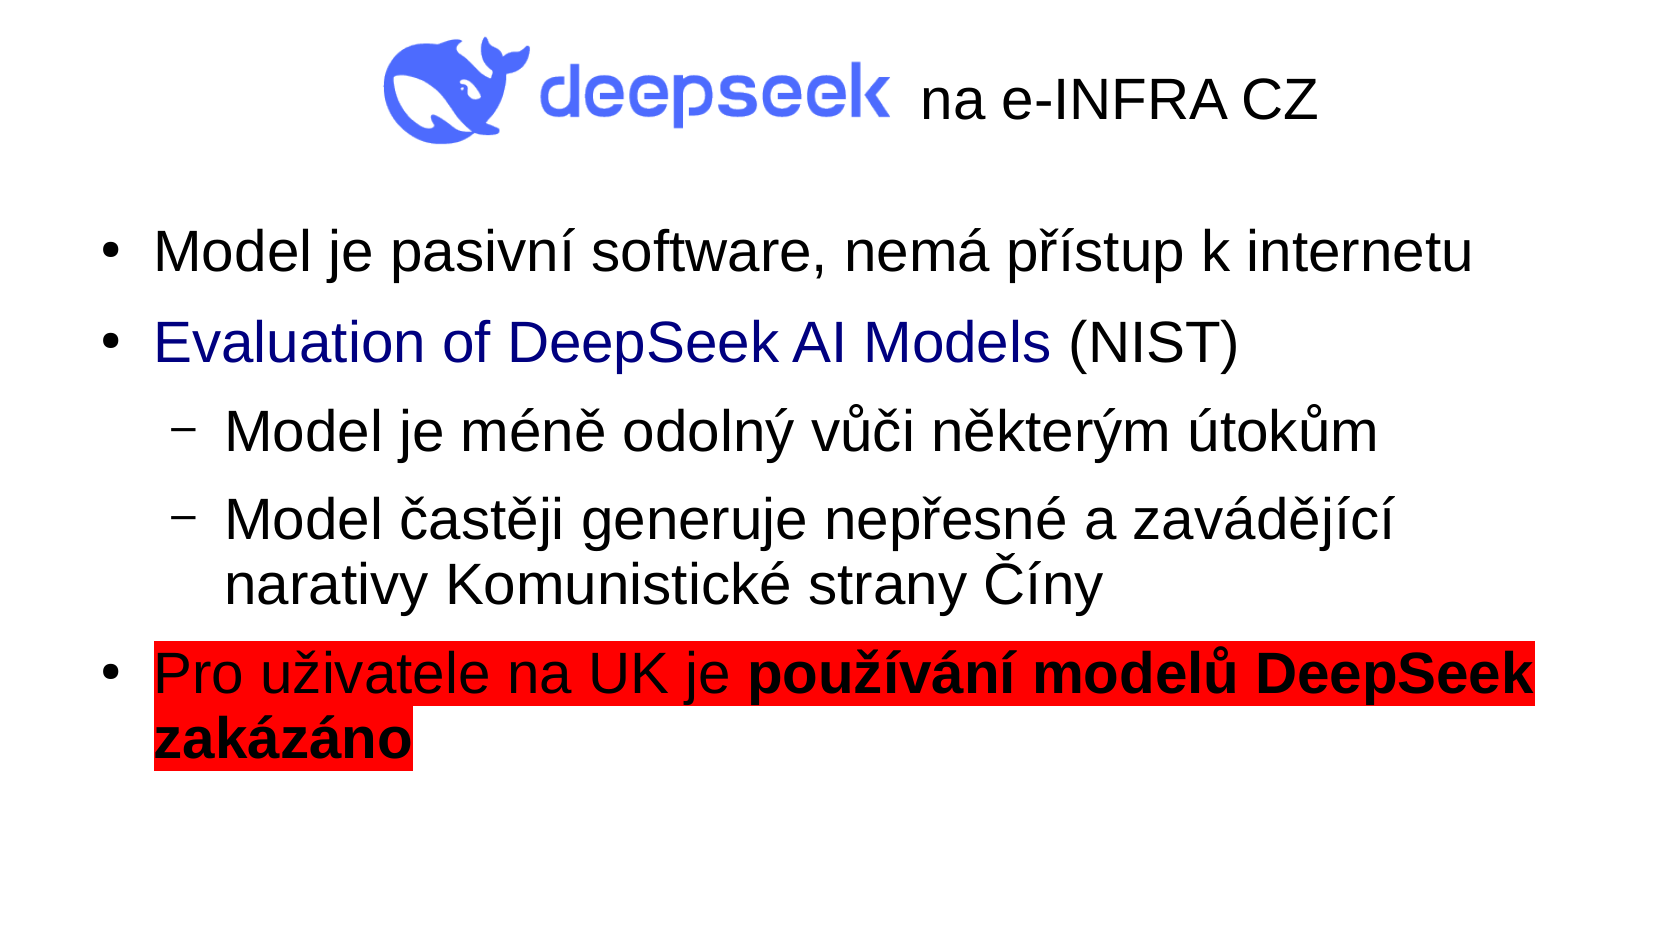

na e-INFRA CZ
# Model je pasivní software, nemá přístup k internetu
Evaluation of DeepSeek AI Models (NIST)
Model je méně odolný vůči některým útokům
Model častěji generuje nepřesné a zavádějící narativy Komunistické strany Číny
Pro uživatele na UK je používání modelů DeepSeek zakázáno